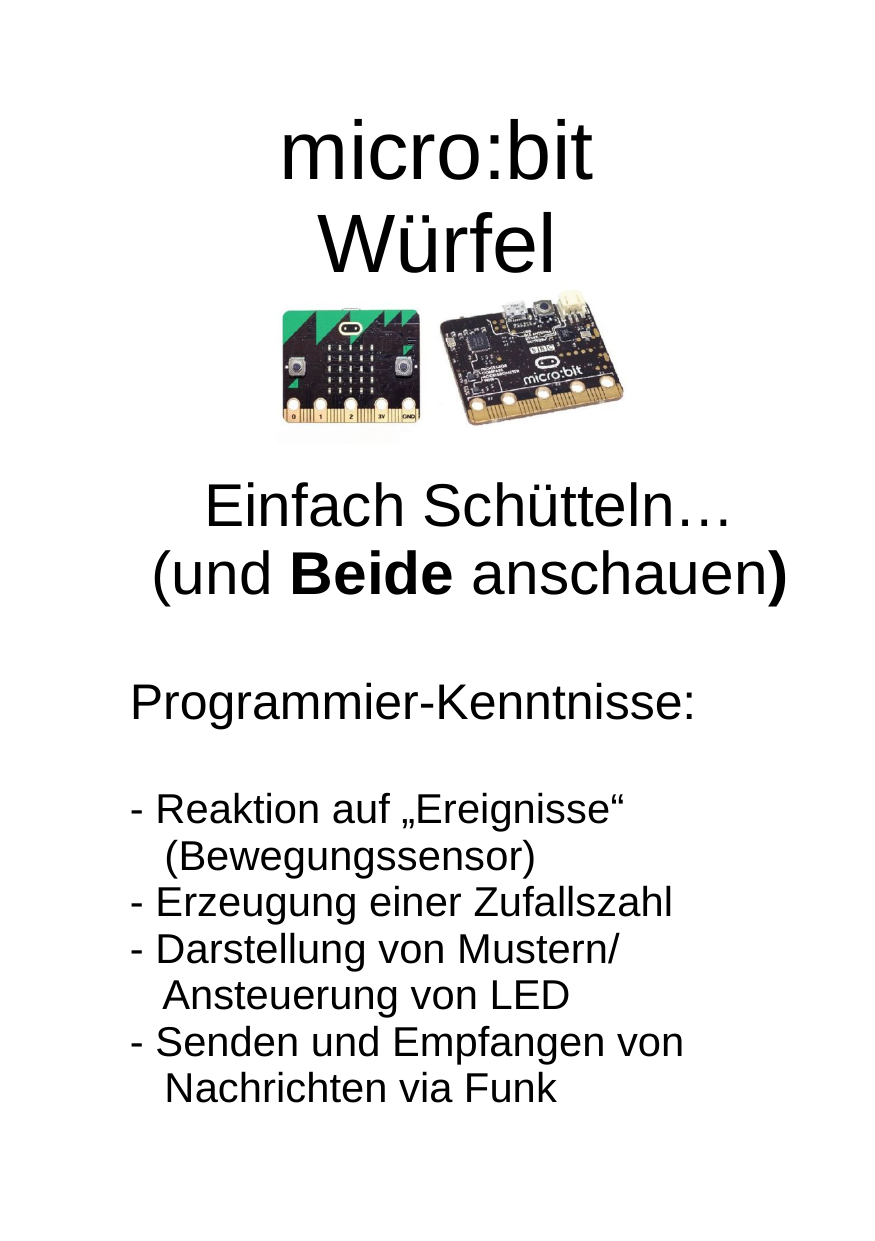

# micro:bit Würfel
Einfach Schütteln…
(und Beide anschauen)
Programmier-Kenntnisse:
- Reaktion auf „Ereignisse“
 (Bewegungssensor)
- Erzeugung einer Zufallszahl
- Darstellung von Mustern/
 Ansteuerung von LED
- Senden und Empfangen von
 Nachrichten via Funk